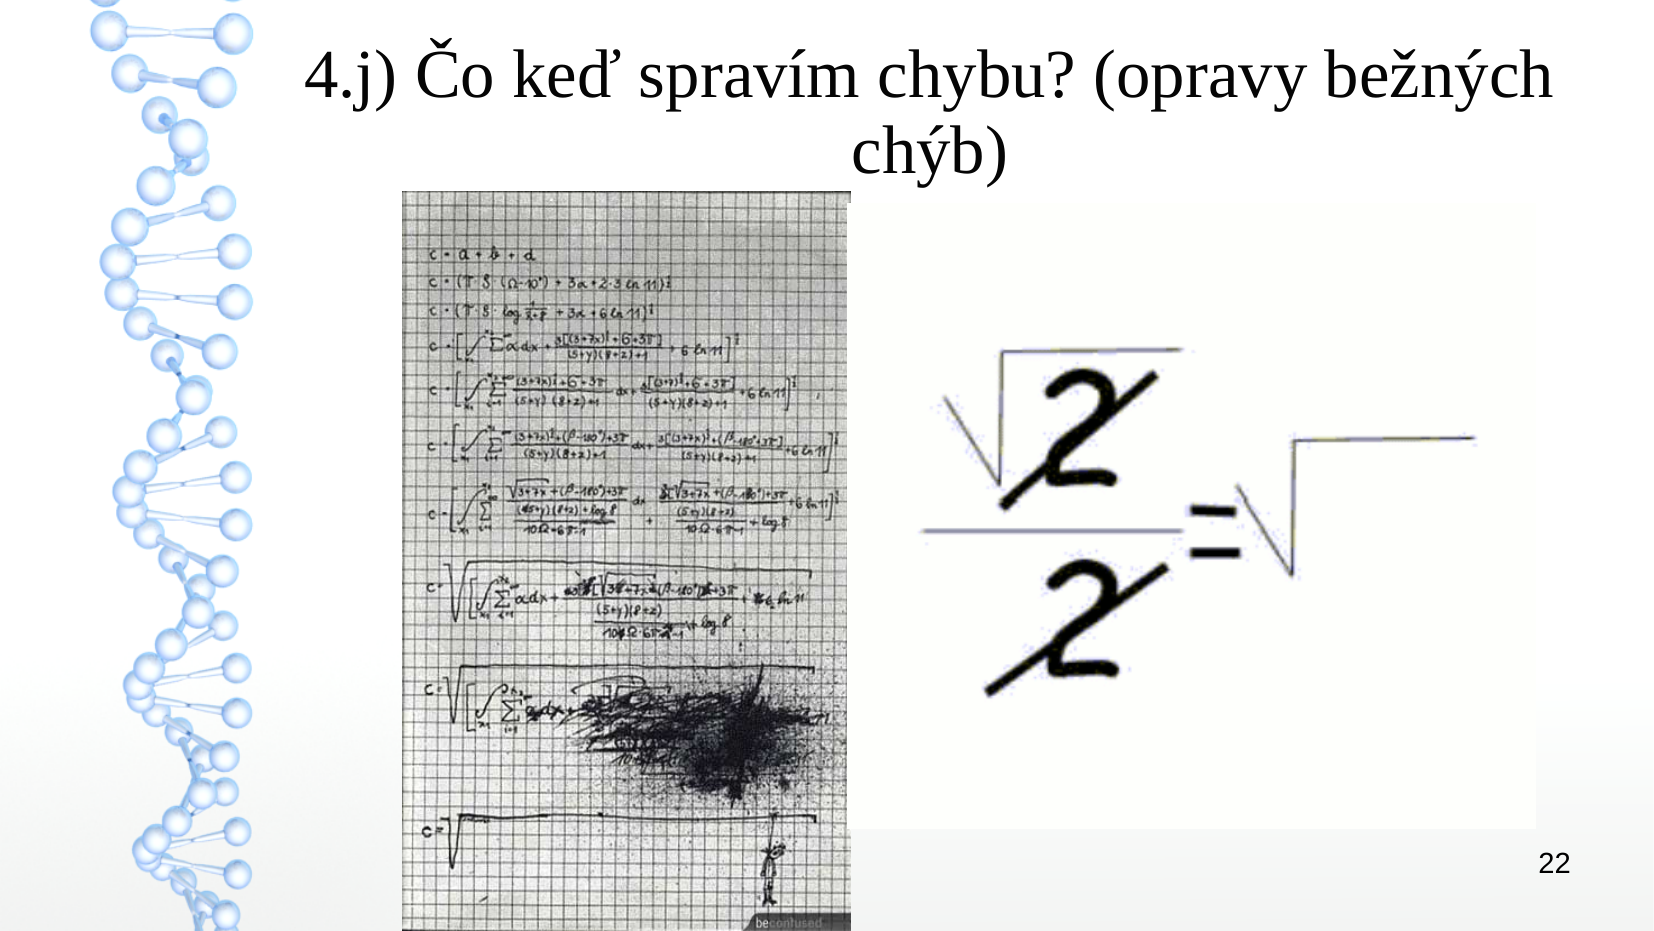

# 4.j) Čo keď spravím chybu? (opravy bežných chýb)
22